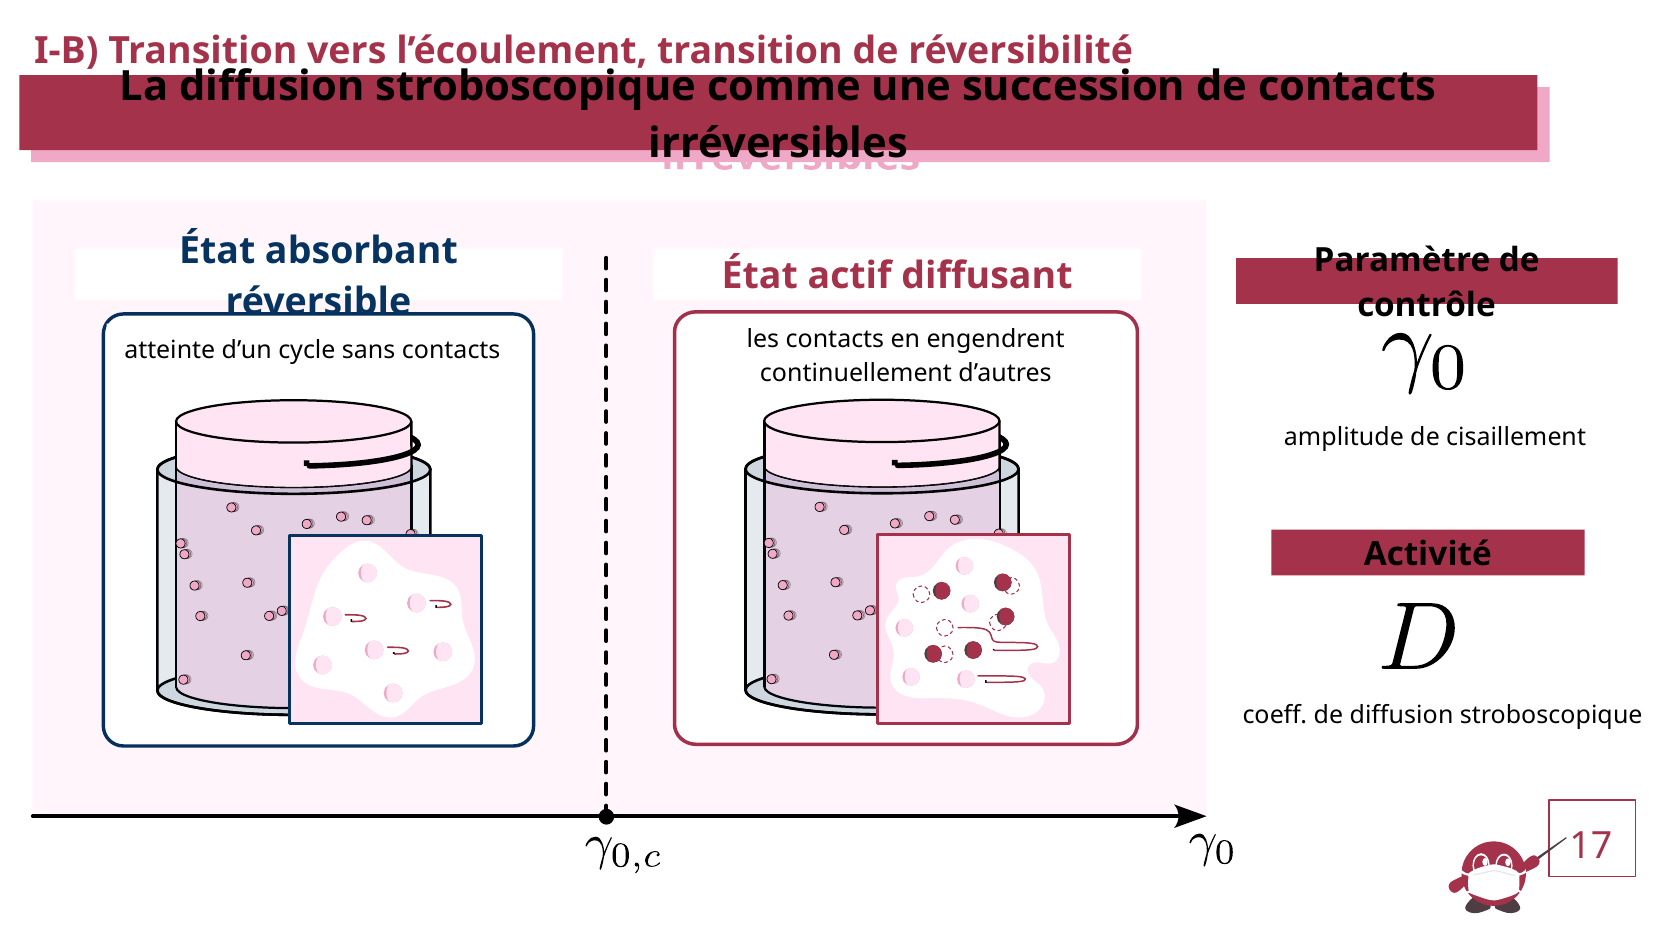

I-B) Transition vers l’écoulement, transition de réversibilité
La diffusion stroboscopique comme une succession de contacts irréversibles
État absorbant réversible
État actif diffusant
Paramètre de contrôle
atteinte d’un cycle sans contacts
les contacts en engendrent continuellement d’autres
amplitude de cisaillement
Activité
coeff. de diffusion stroboscopique